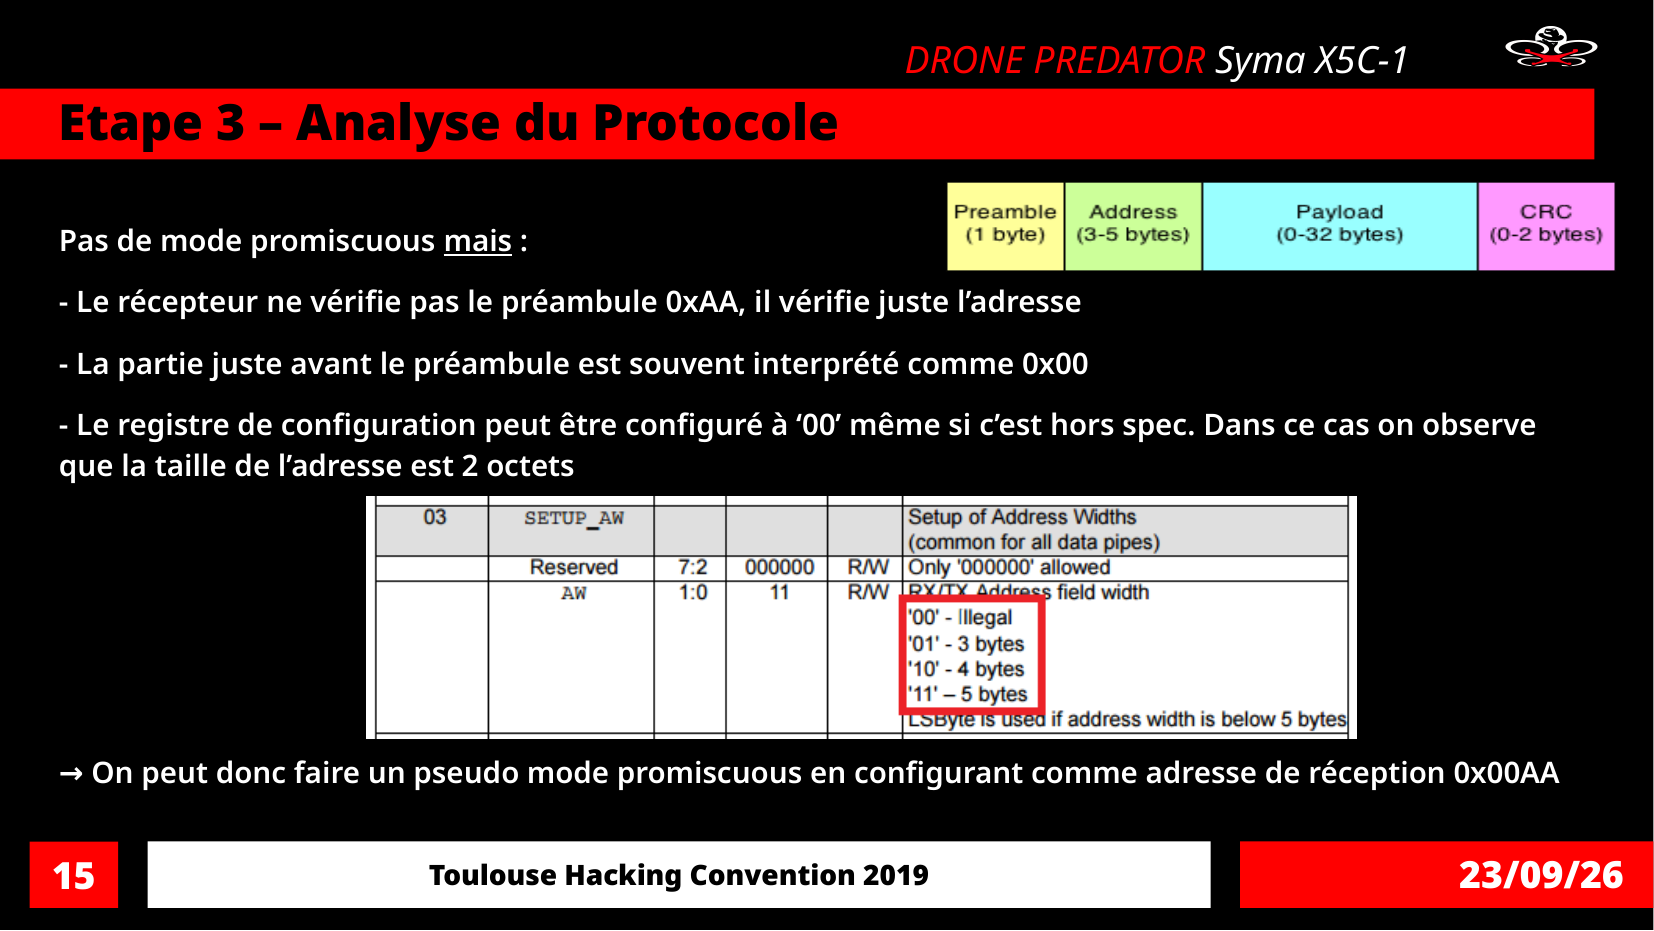

# Etape 3 – Analyse du Protocole
Pas de mode promiscuous mais :
- Le récepteur ne vérifie pas le préambule 0xAA, il vérifie juste l’adresse
- La partie juste avant le préambule est souvent interprété comme 0x00
- Le registre de configuration peut être configuré à ‘00’ même si c’est hors spec. Dans ce cas on observe que la taille de l’adresse est 2 octets
→ On peut donc faire un pseudo mode promiscuous en configurant comme adresse de réception 0x00AA
15